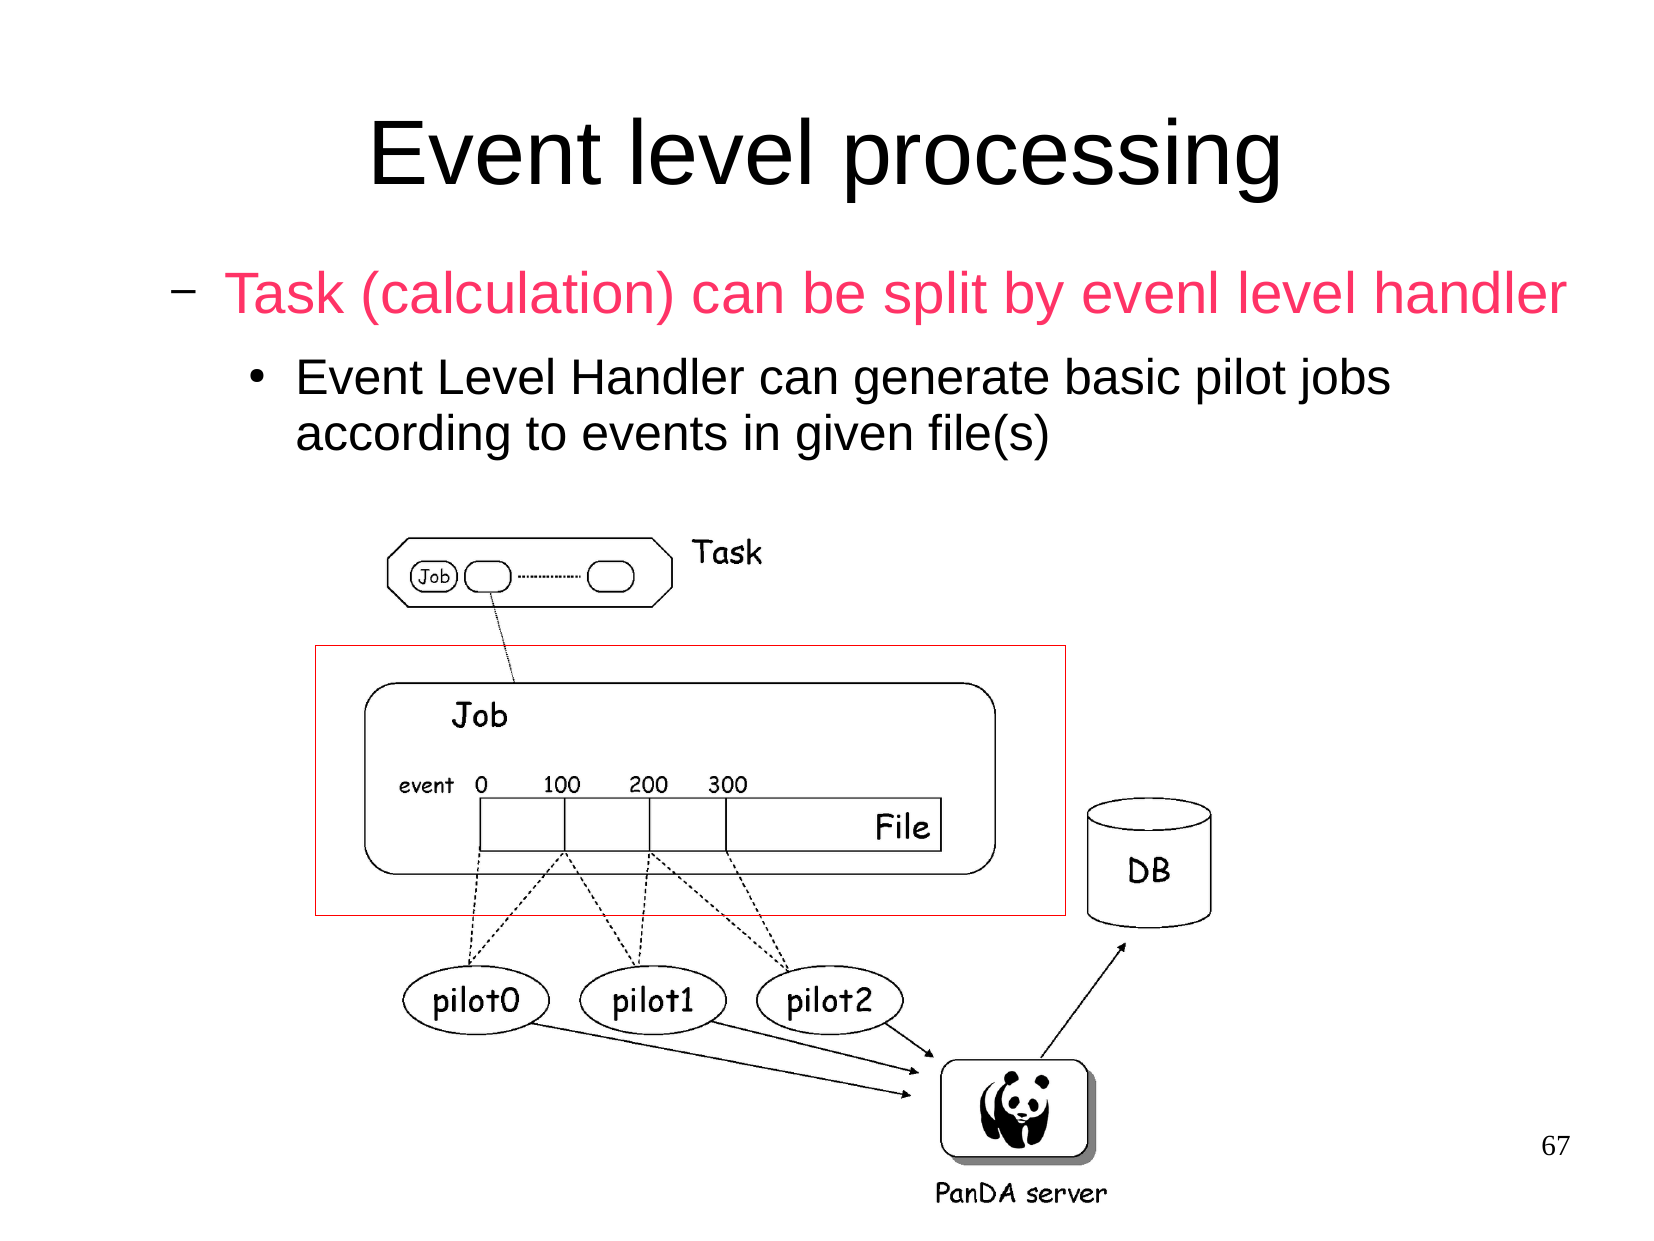

# Event level processing
Task (calculation) can be split by evenl level handler
Event Level Handler can generate basic pilot jobs according to events in given file(s)
Data Science Summer School 2017
67